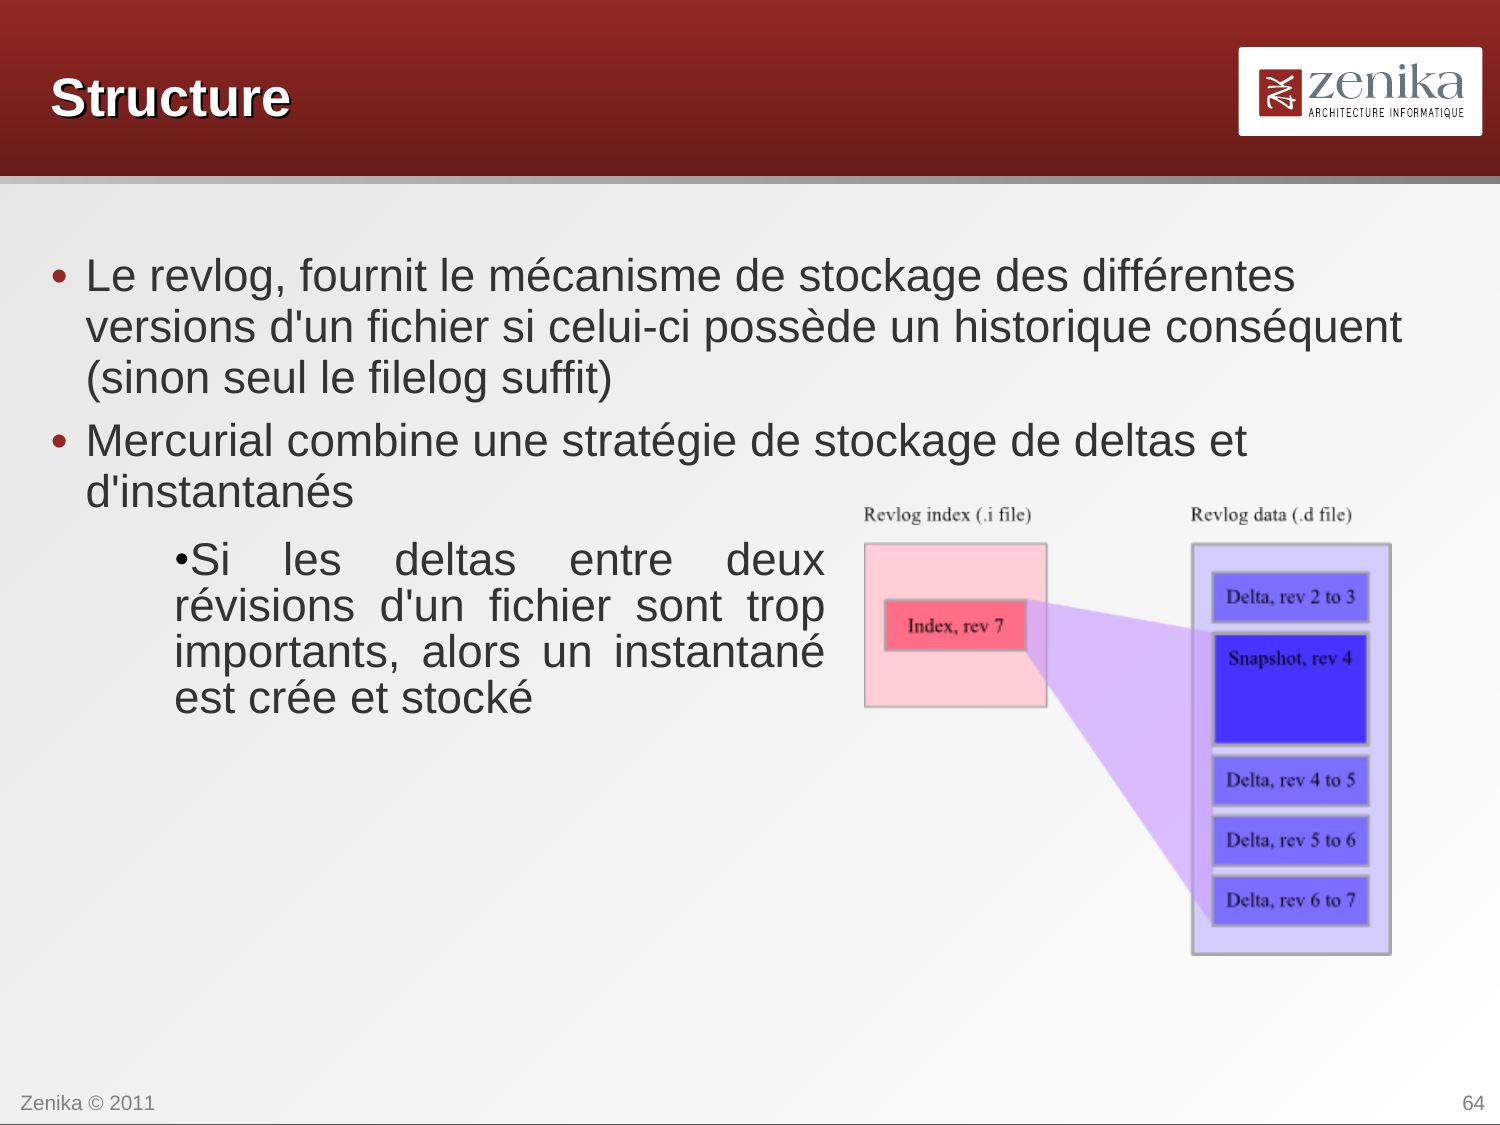

# Structure
Le revlog, fournit le mécanisme de stockage des différentes versions d'un fichier si celui-ci possède un historique conséquent (sinon seul le filelog suffit)
Mercurial combine une stratégie de stockage de deltas et d'instantanés
Si les deltas entre deux révisions d'un fichier sont trop importants, alors un instantané est crée et stocké